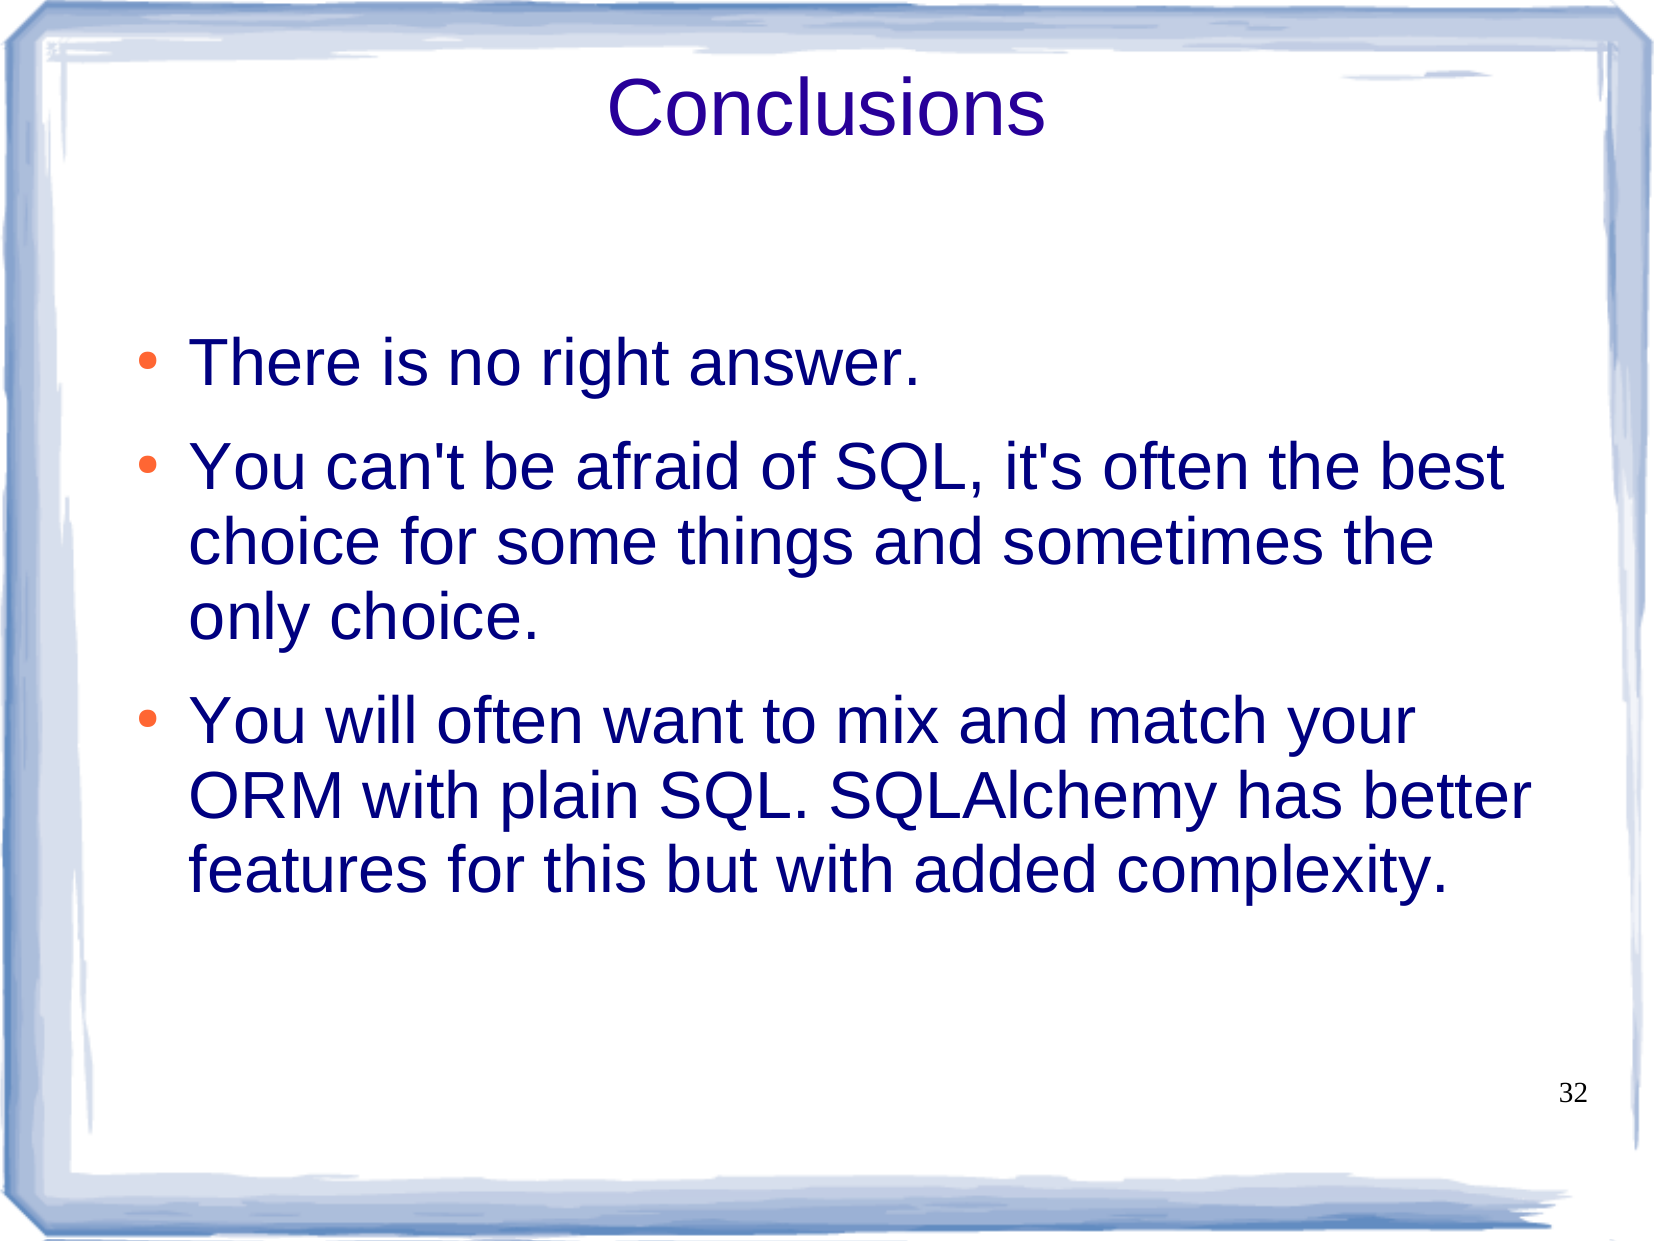

# Conclusions
There is no right answer.
You can't be afraid of SQL, it's often the best choice for some things and sometimes the only choice.
You will often want to mix and match your ORM with plain SQL. SQLAlchemy has better features for this but with added complexity.
32